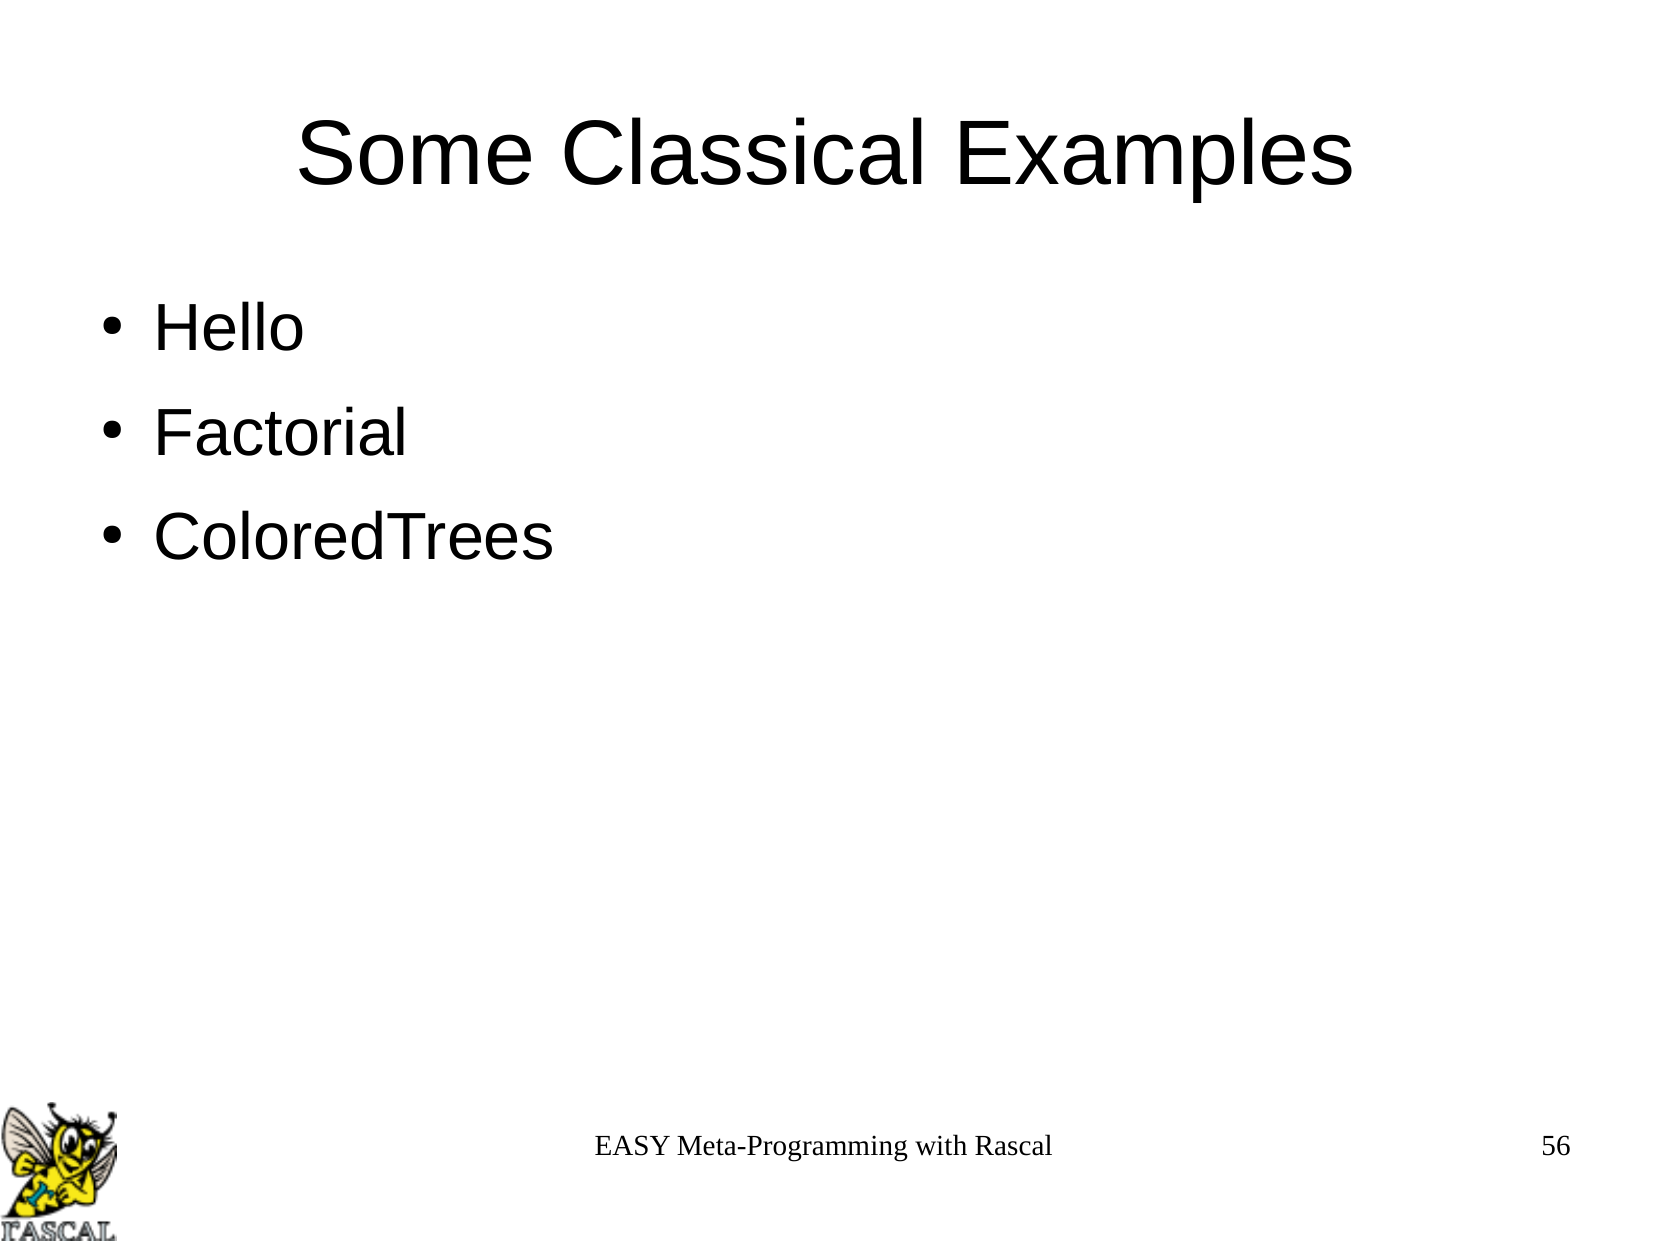

# Some Classical Examples
Hello
Factorial
ColoredTrees
56